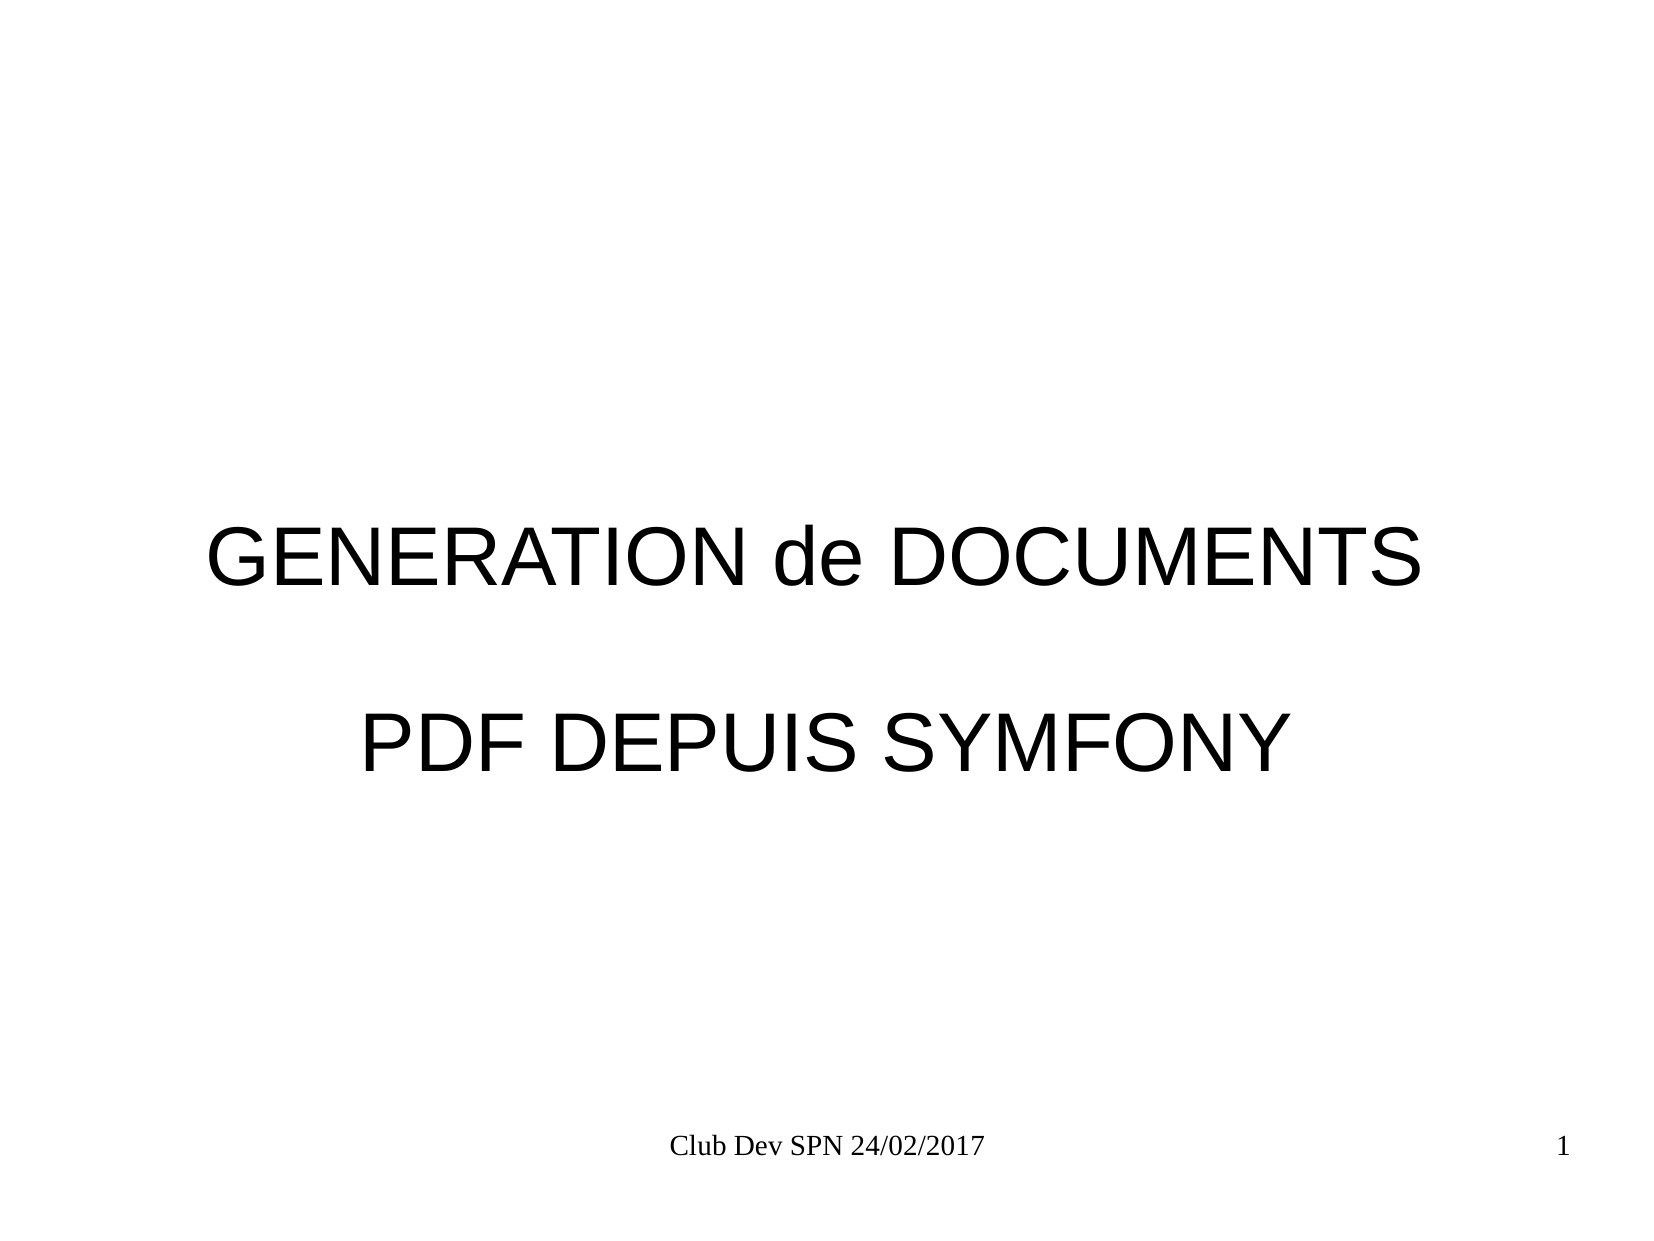

#
GENERATION de DOCUMENTS
PDF DEPUIS SYMFONY
Club Dev SPN 24/02/2017
1